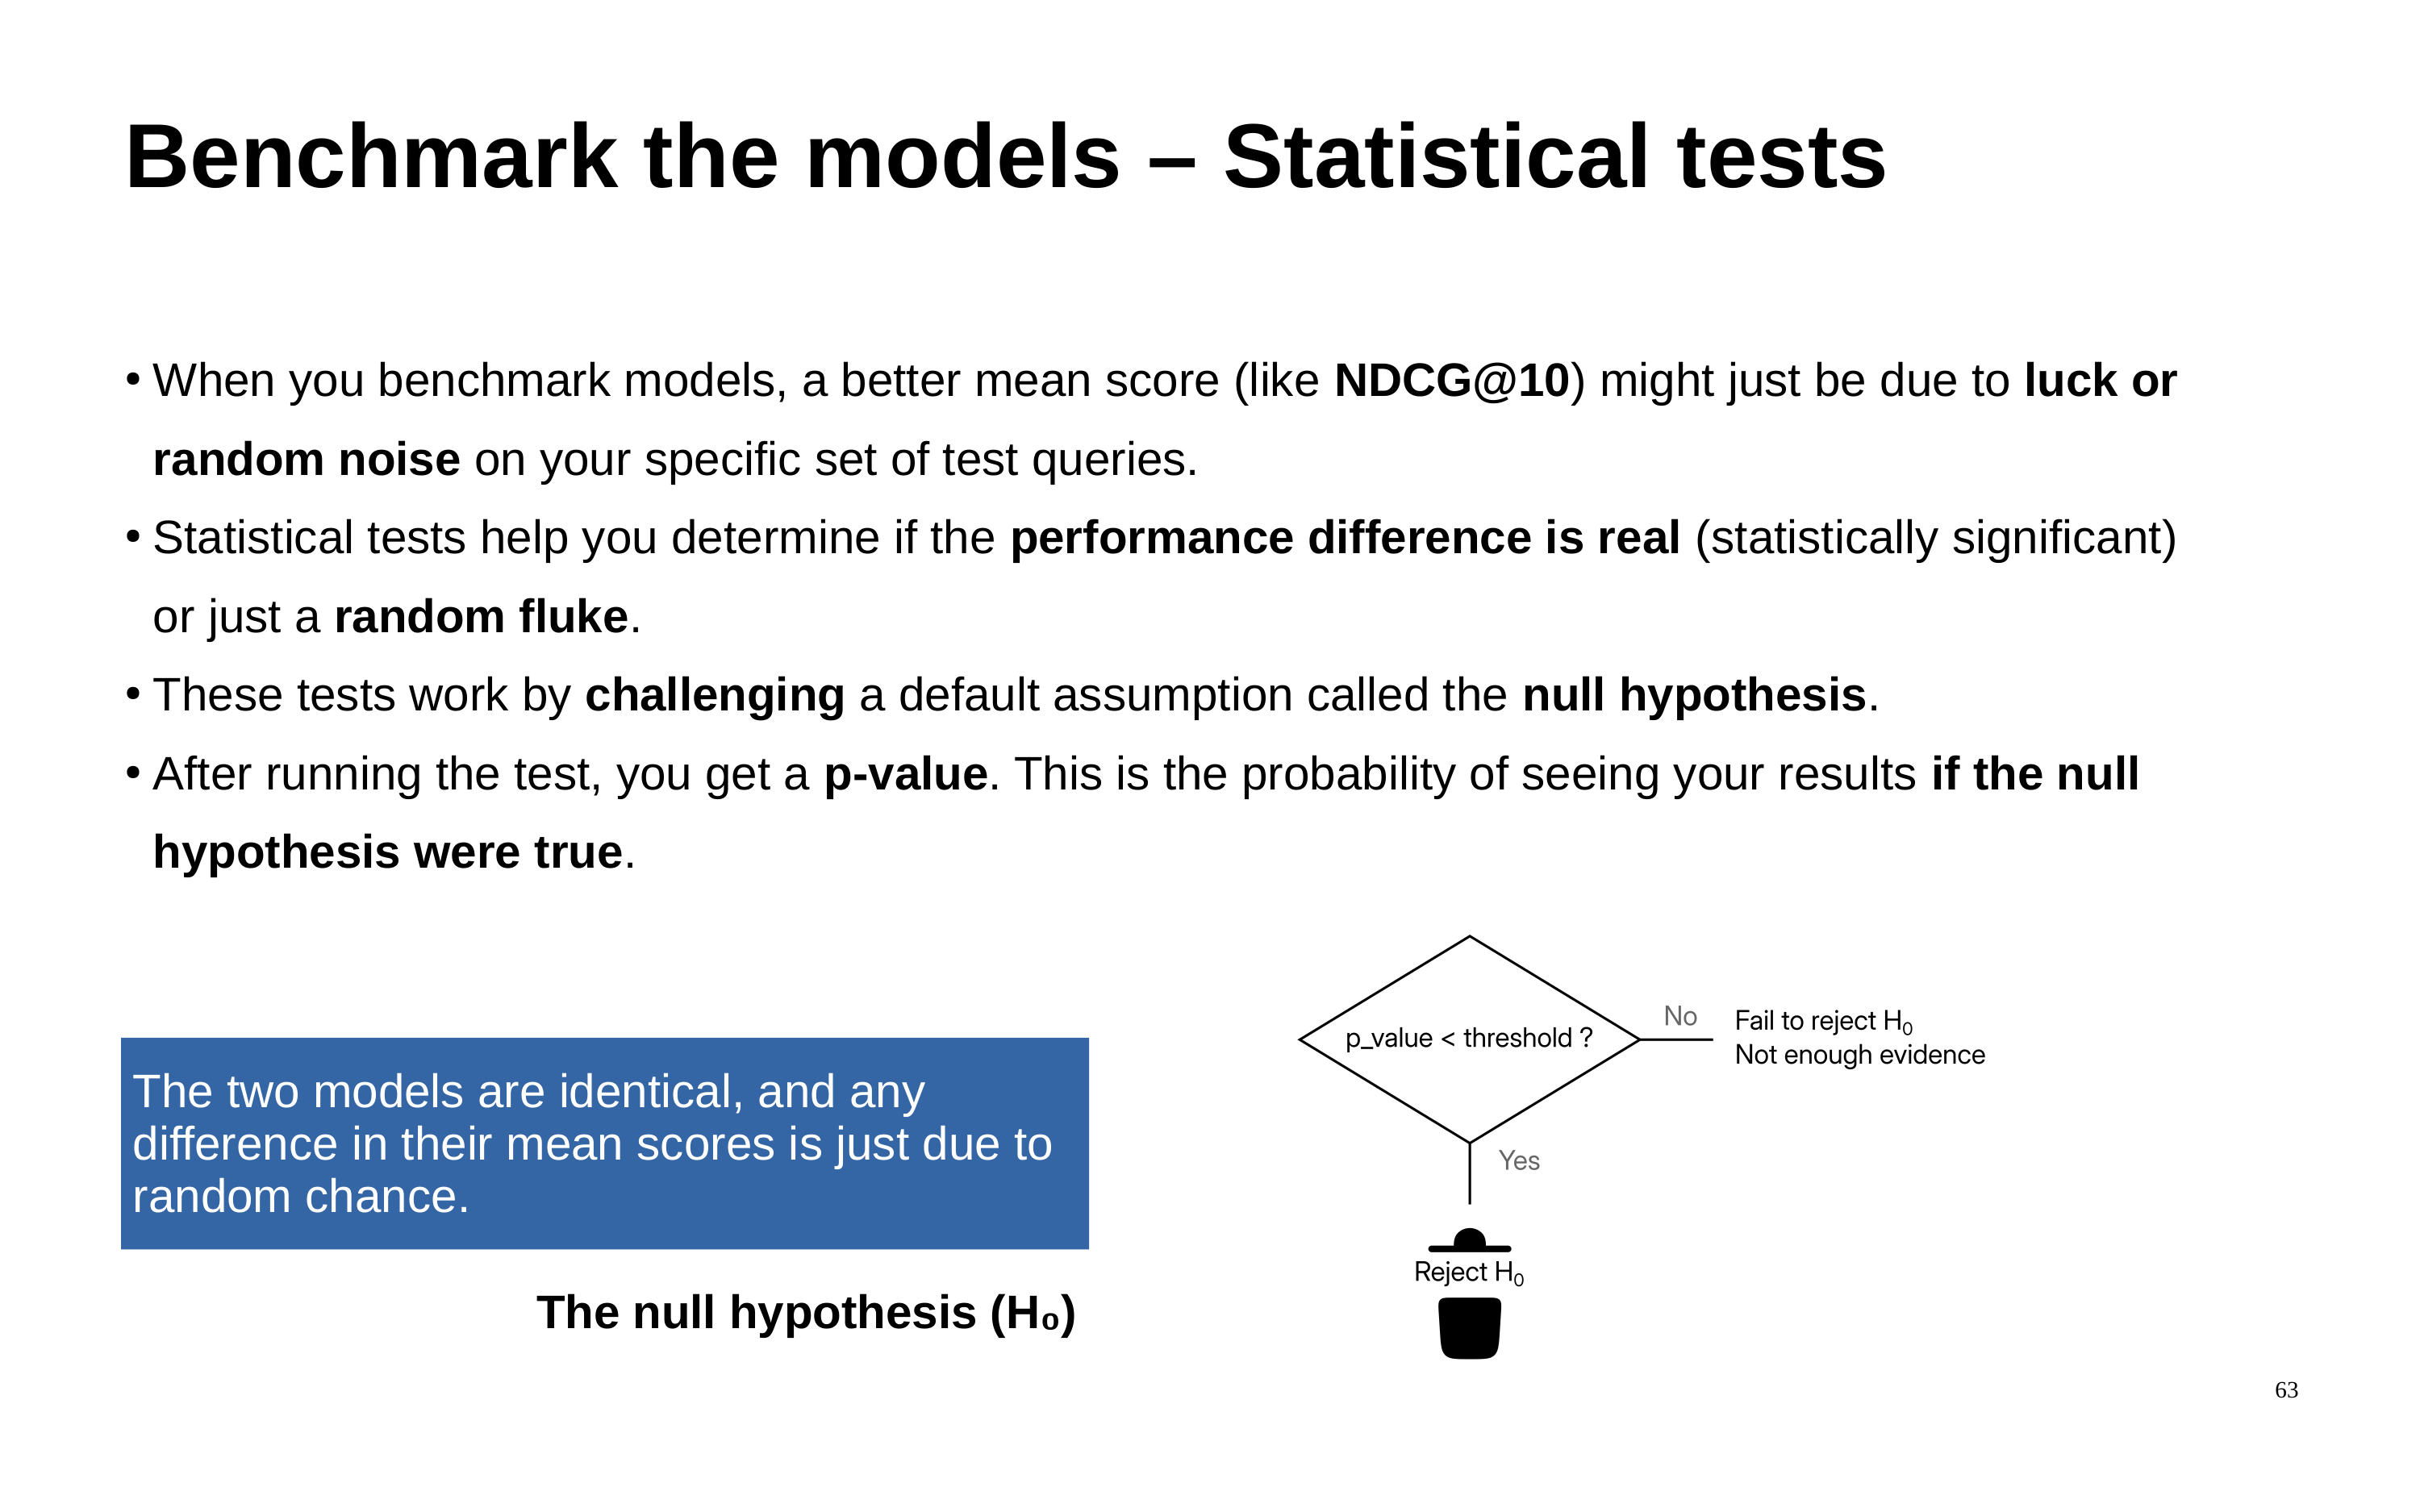

Benchmark the models – Statistical tests
When you benchmark models, a better mean score (like NDCG@10) might just be due to luck or random noise on your specific set of test queries.
Statistical tests help you determine if the performance difference is real (statistically significant) or just a random fluke.
These tests work by challenging a default assumption called the null hypothesis.
After running the test, you get a p-value. This is the probability of seeing your results if the null hypothesis were true.
The two models are identical, and any difference in their mean scores is just due to random chance.
The null hypothesis (H₀)
63